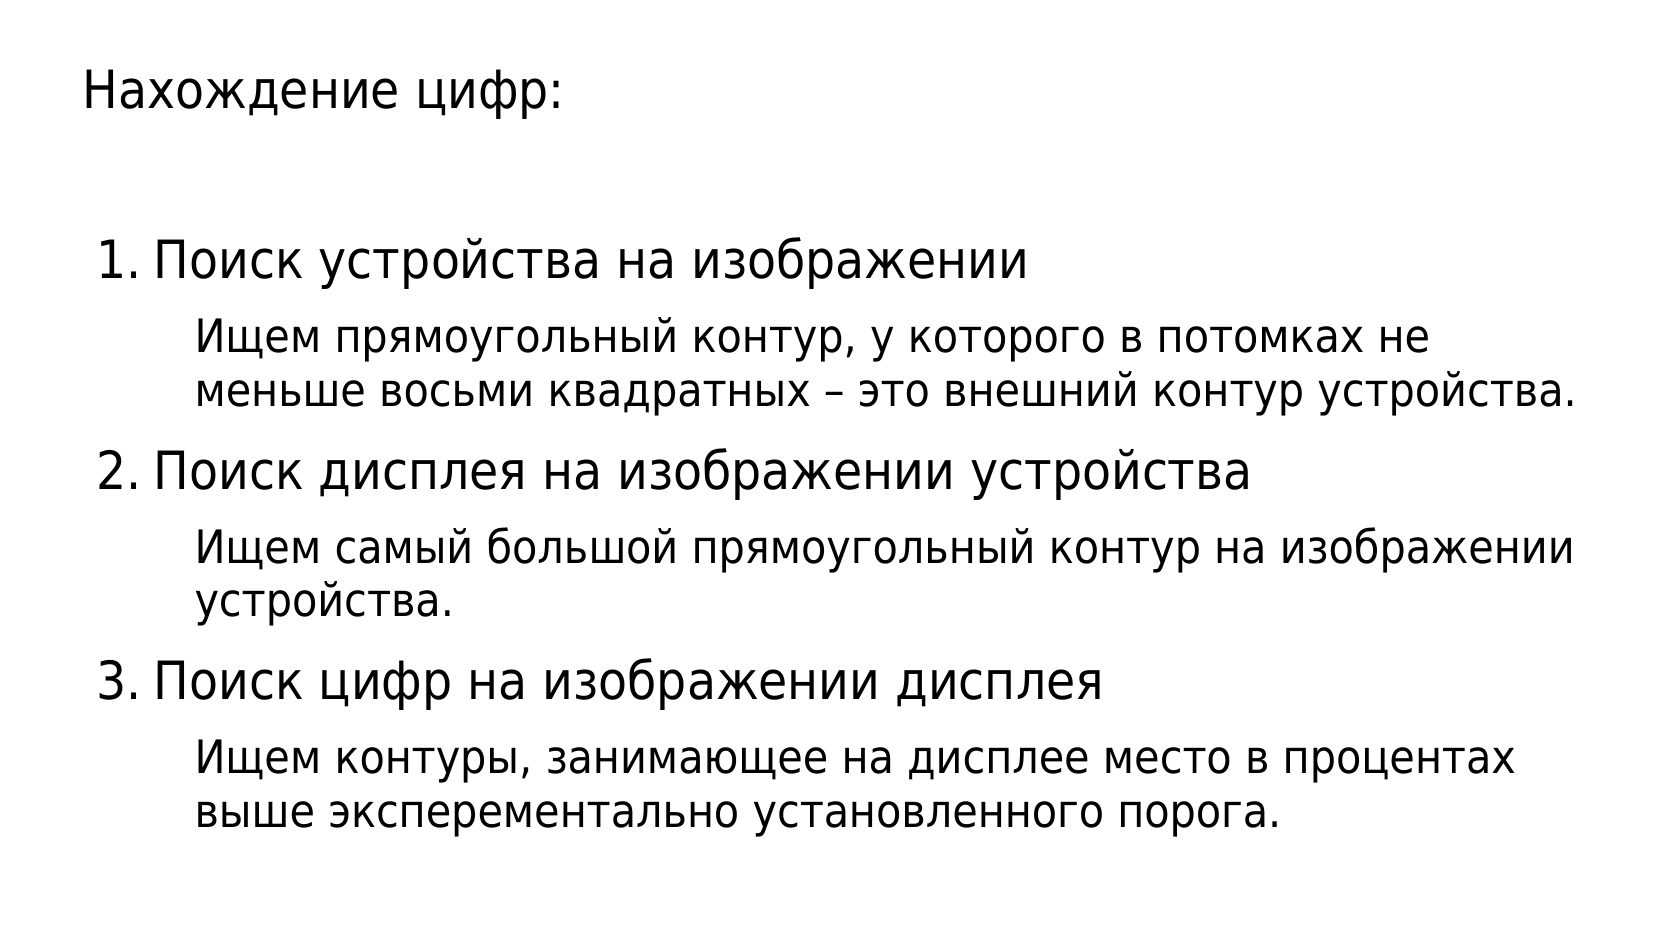

# Нахождение цифр:
 Поиск устройства на изображении
Ищем прямоугольный контур, у которого в потомках не меньше восьми квадратных – это внешний контур устройства.
 Поиск дисплея на изображении устройства
Ищем самый большой прямоугольный контур на изображении устройства.
 Поиск цифр на изображении дисплея
Ищем контуры, занимающее на дисплее место в процентах выше эксперементально установленного порога.